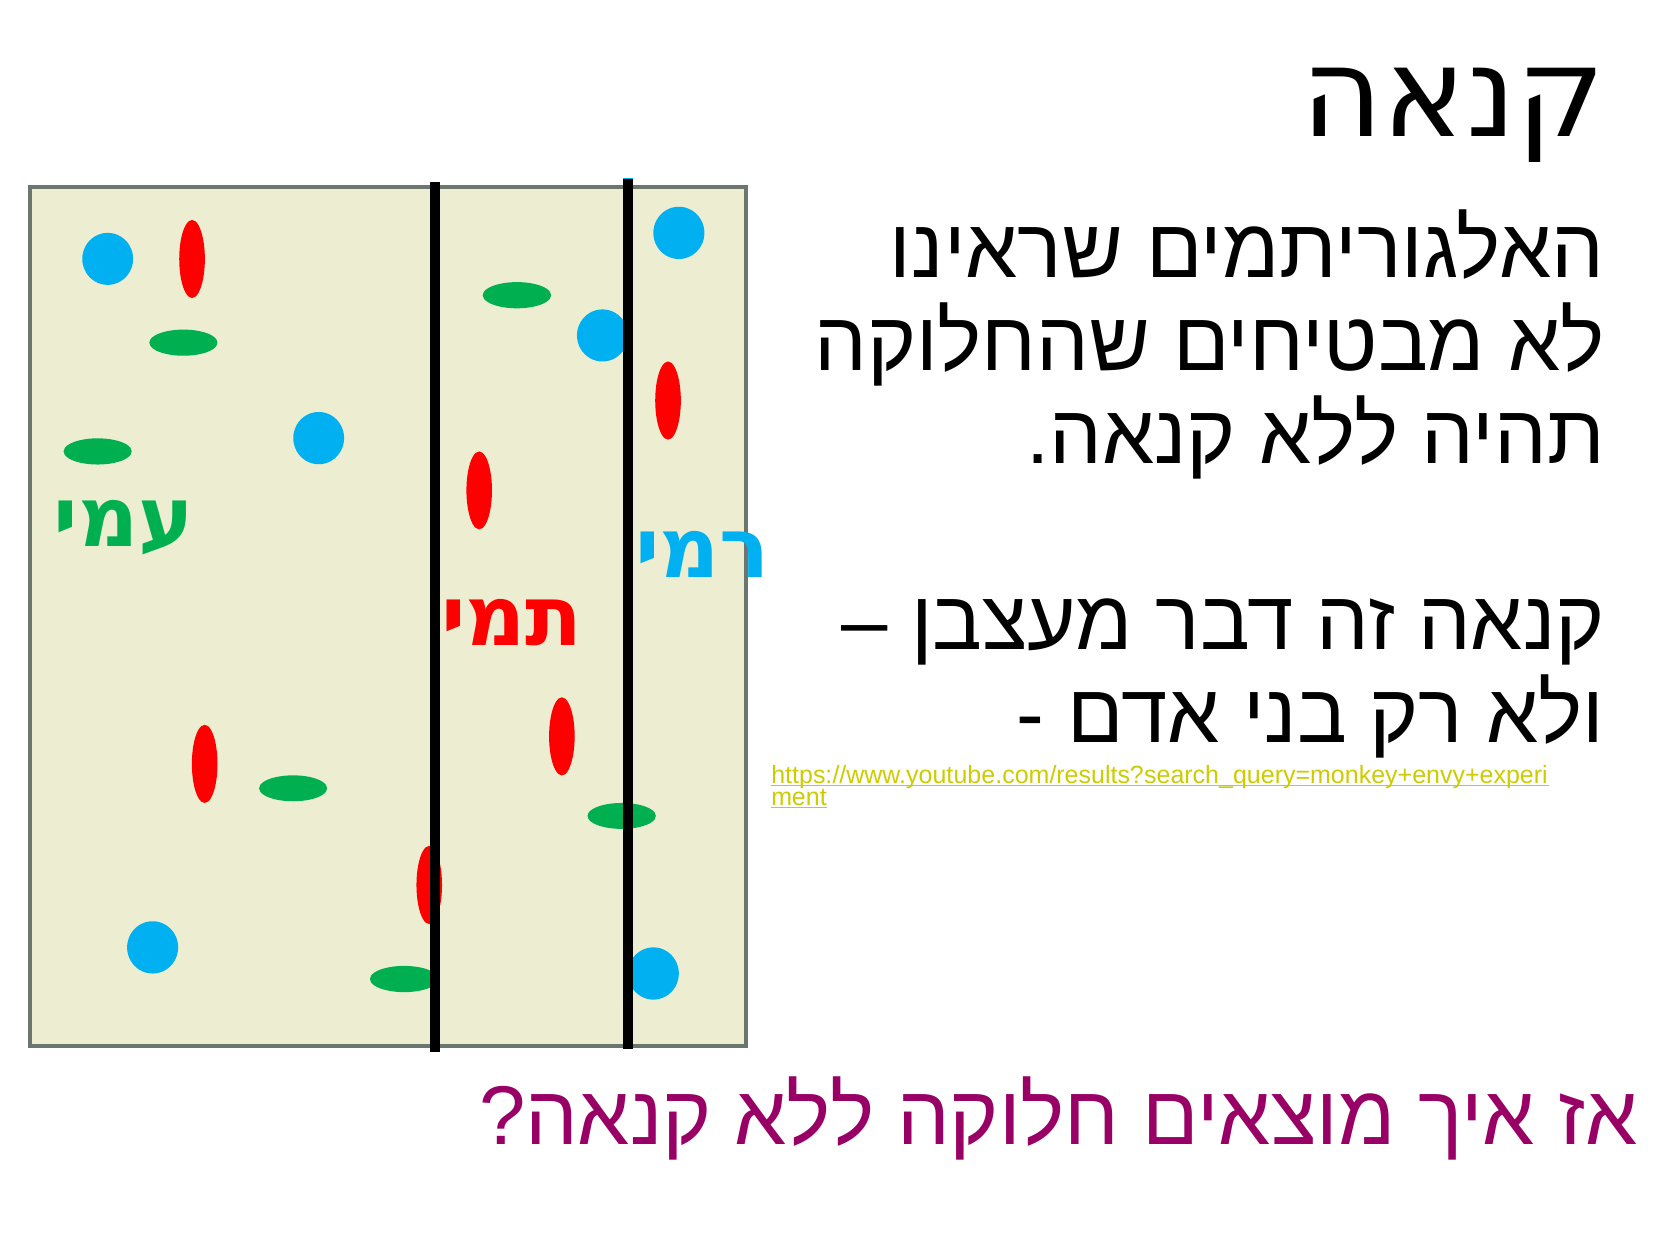

# קנאה
האלגוריתמים שראינו לא מבטיחים שהחלוקה תהיה ללא קנאה.
קנאה זה דבר מעצבן – ולא רק בני אדם -
https://www.youtube.com/results?search_query=monkey+envy+experiment
עמי
רמי
תמי
אז איך מוצאים חלוקה ללא קנאה?